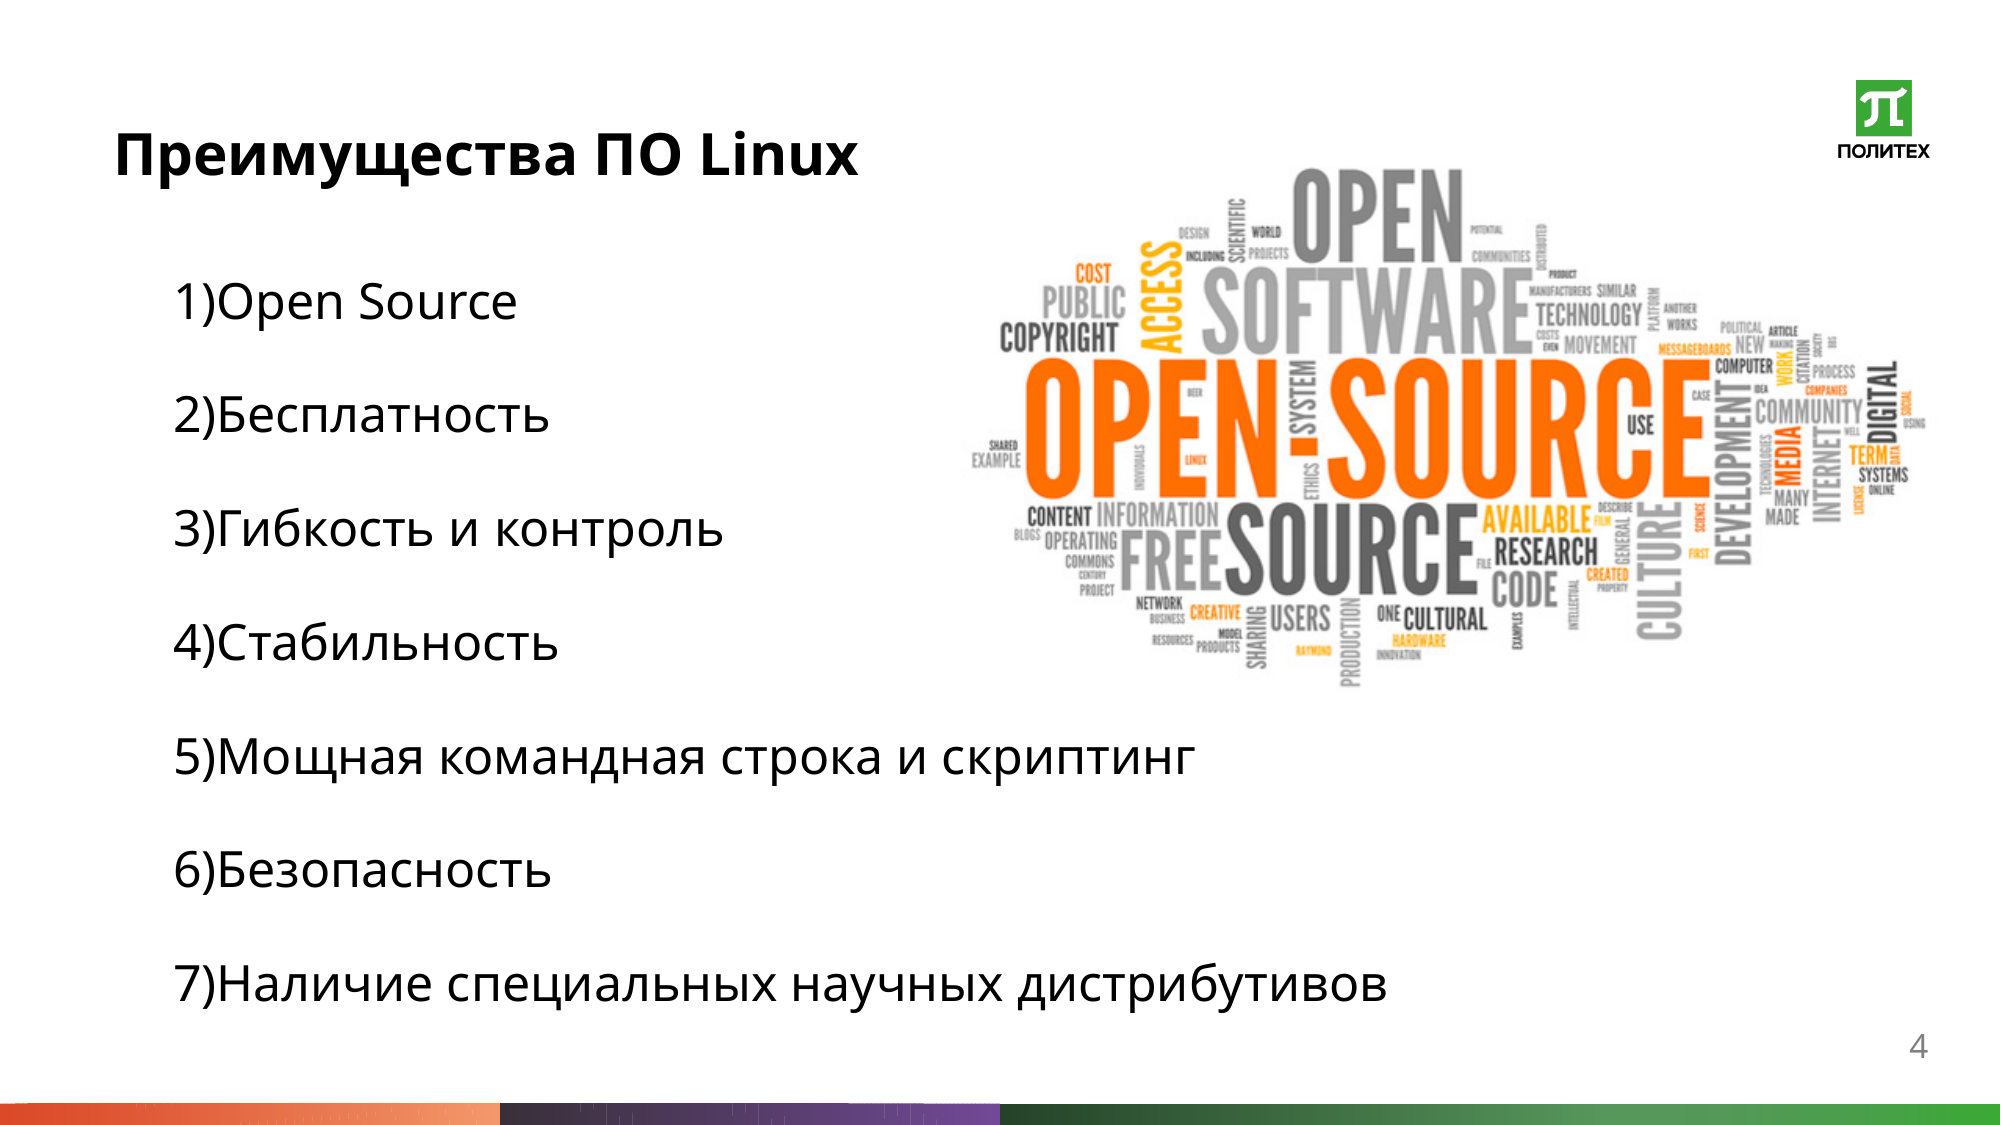

Преимущества ПО Linux
Open Source
Бесплатность
Гибкость и контроль
Стабильность
Мощная командная строка и скриптинг
Безопасность
Наличие специальных научных дистрибутивов